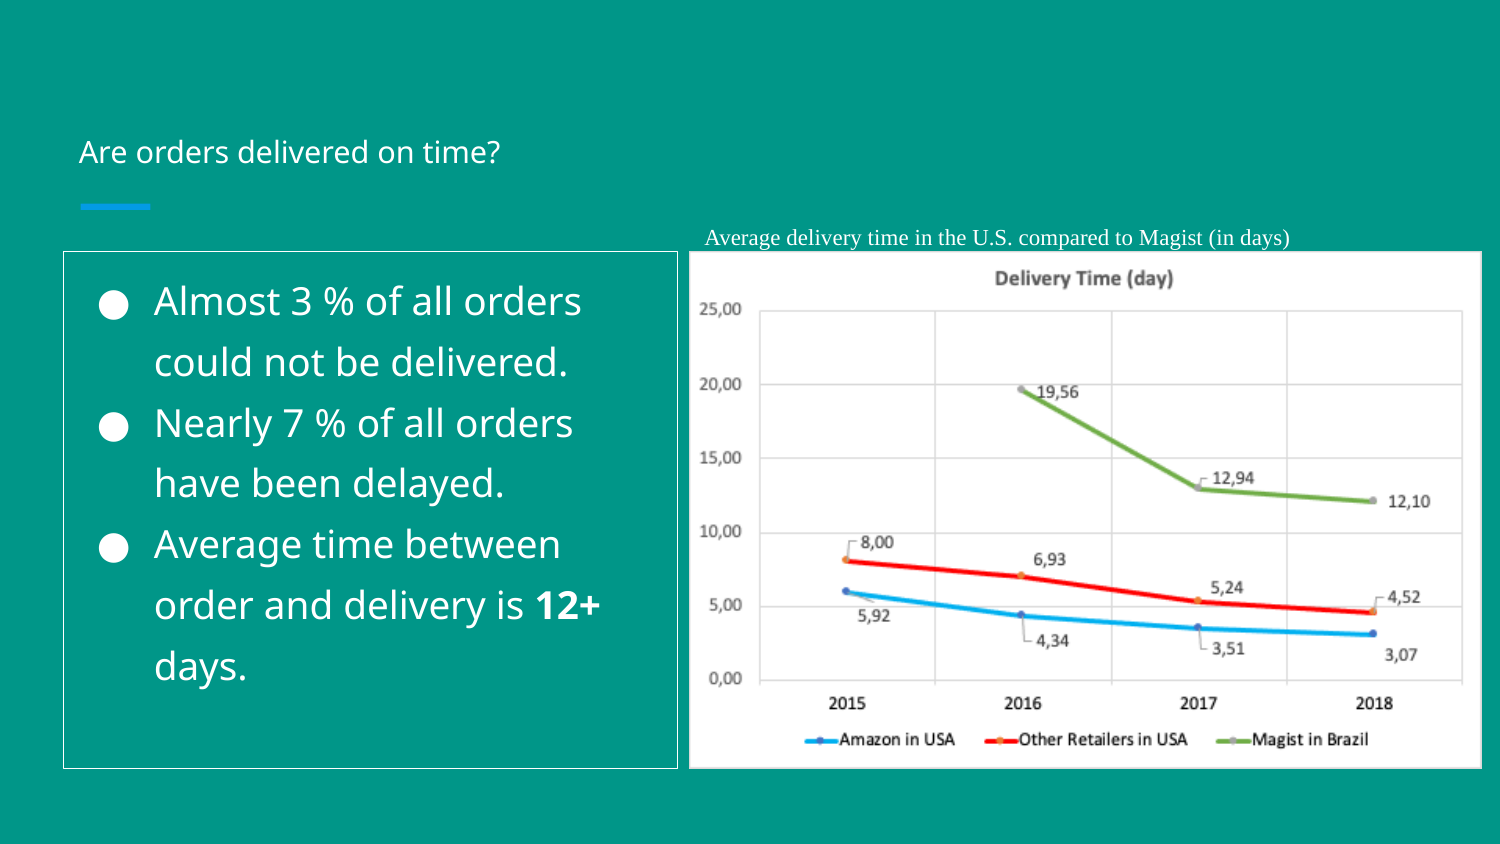

# Are orders delivered on time?
Average delivery time in the U.S. compared to Magist (in days)
Almost 3 % of all orders could not be delivered.
Nearly 7 % of all orders have been delayed.
Average time between order and delivery is 12+ days.